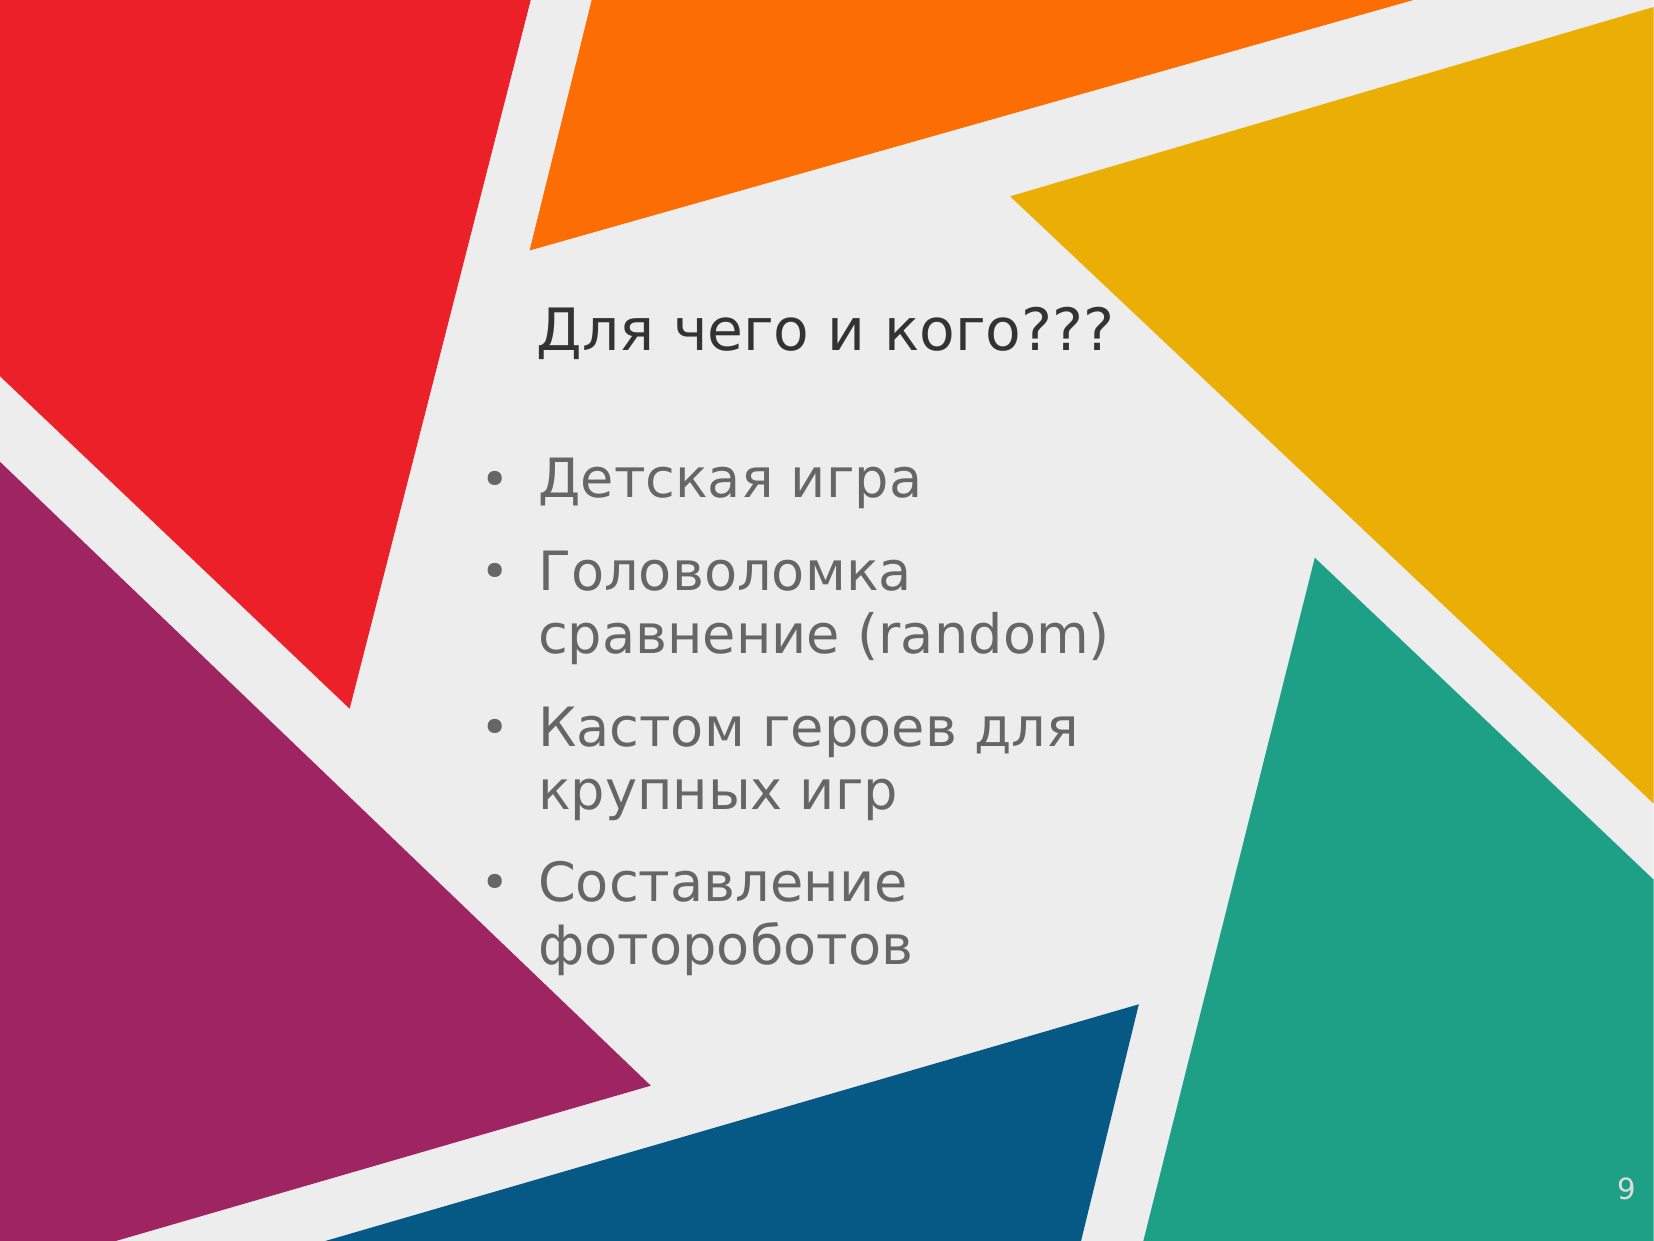

# Для чего и кого???
Детская игра
Головоломка сравнение (random)
Кастом героев для крупных игр
Составление фотороботов
9